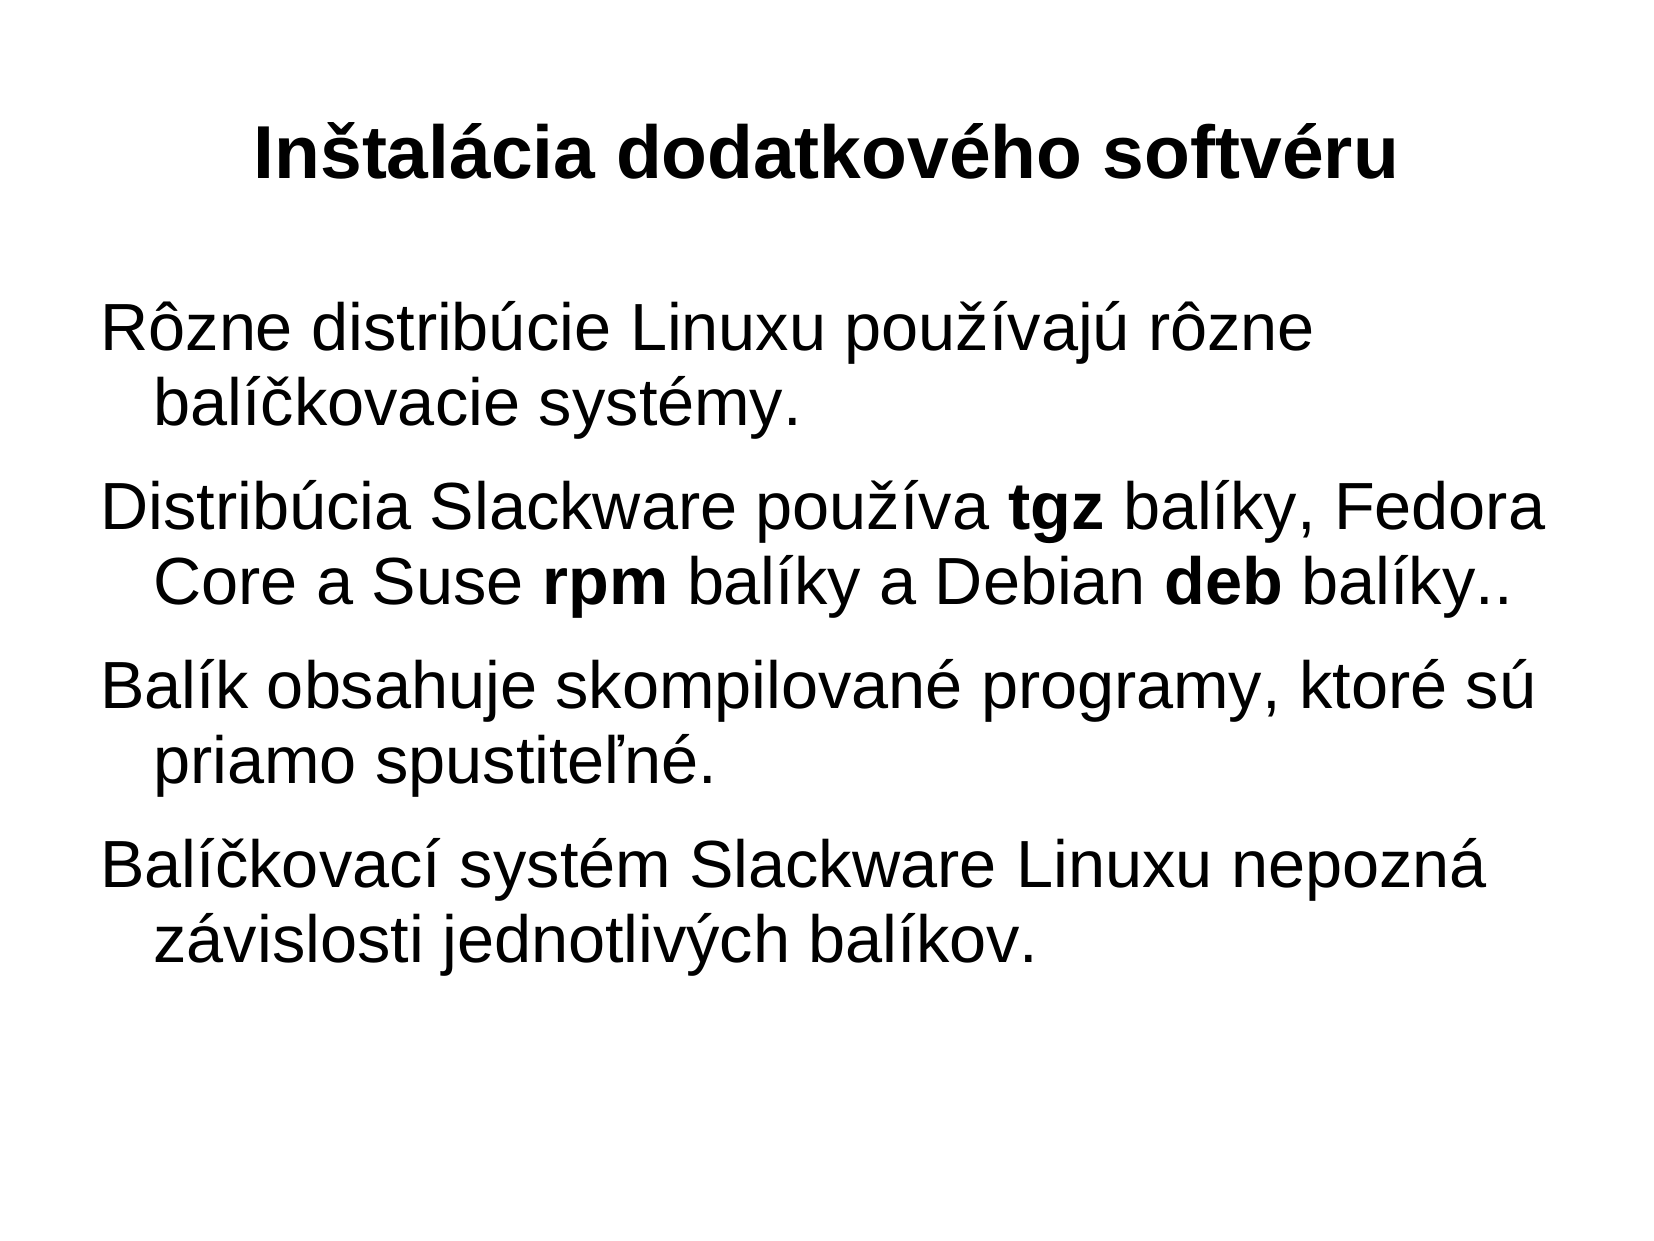

# Inštalácia dodatkového softvéru
Rôzne distribúcie Linuxu používajú rôzne balíčkovacie systémy.
Distribúcia Slackware používa tgz balíky, Fedora Core a Suse rpm balíky a Debian deb balíky..
Balík obsahuje skompilované programy, ktoré sú priamo spustiteľné.
Balíčkovací systém Slackware Linuxu nepozná závislosti jednotlivých balíkov.